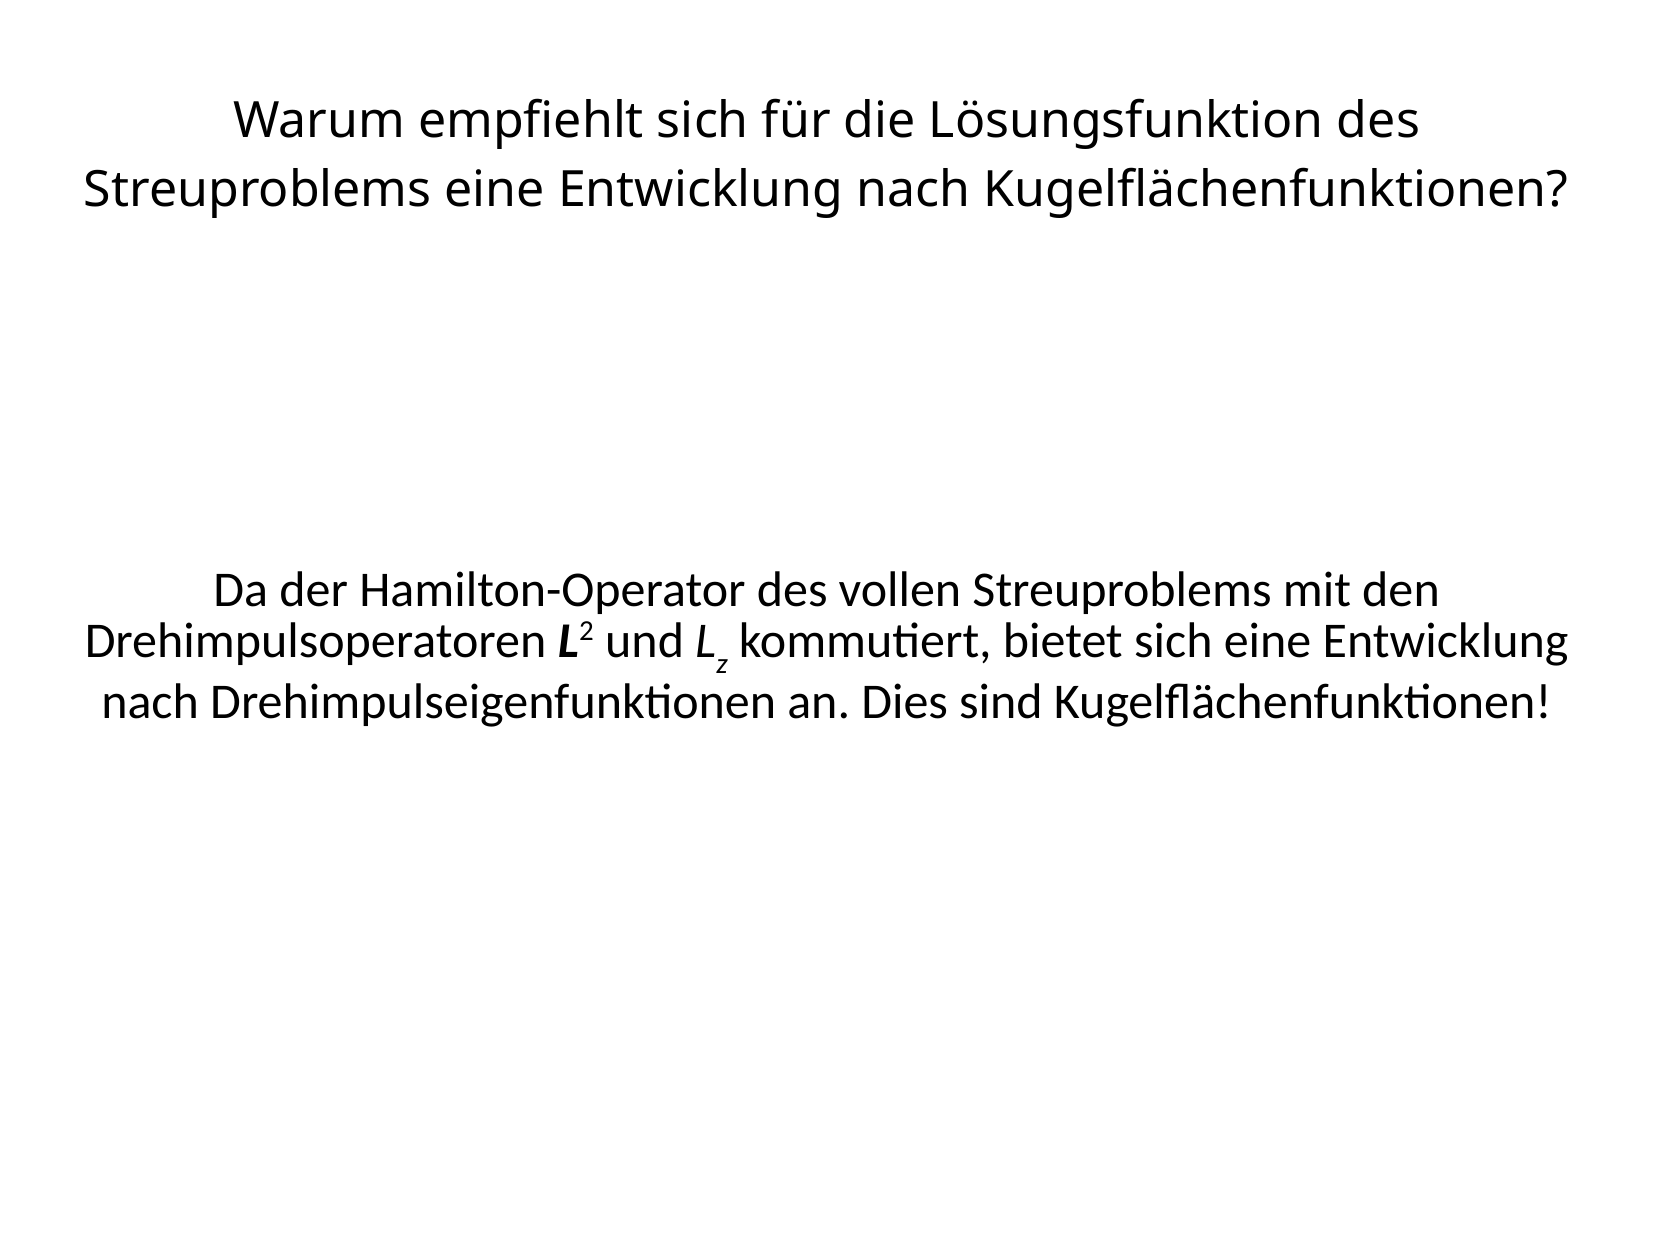

# Warum empfiehlt sich für die Lösungsfunktion des Streuproblems eine Entwicklung nach Kugelflächenfunktionen?
Da der Hamilton-Operator des vollen Streuproblems mit den Drehimpulsoperatoren L2 und Lz kommutiert, bietet sich eine Entwicklung nach Drehimpulseigenfunktionen an. Dies sind Kugelflächenfunktionen!